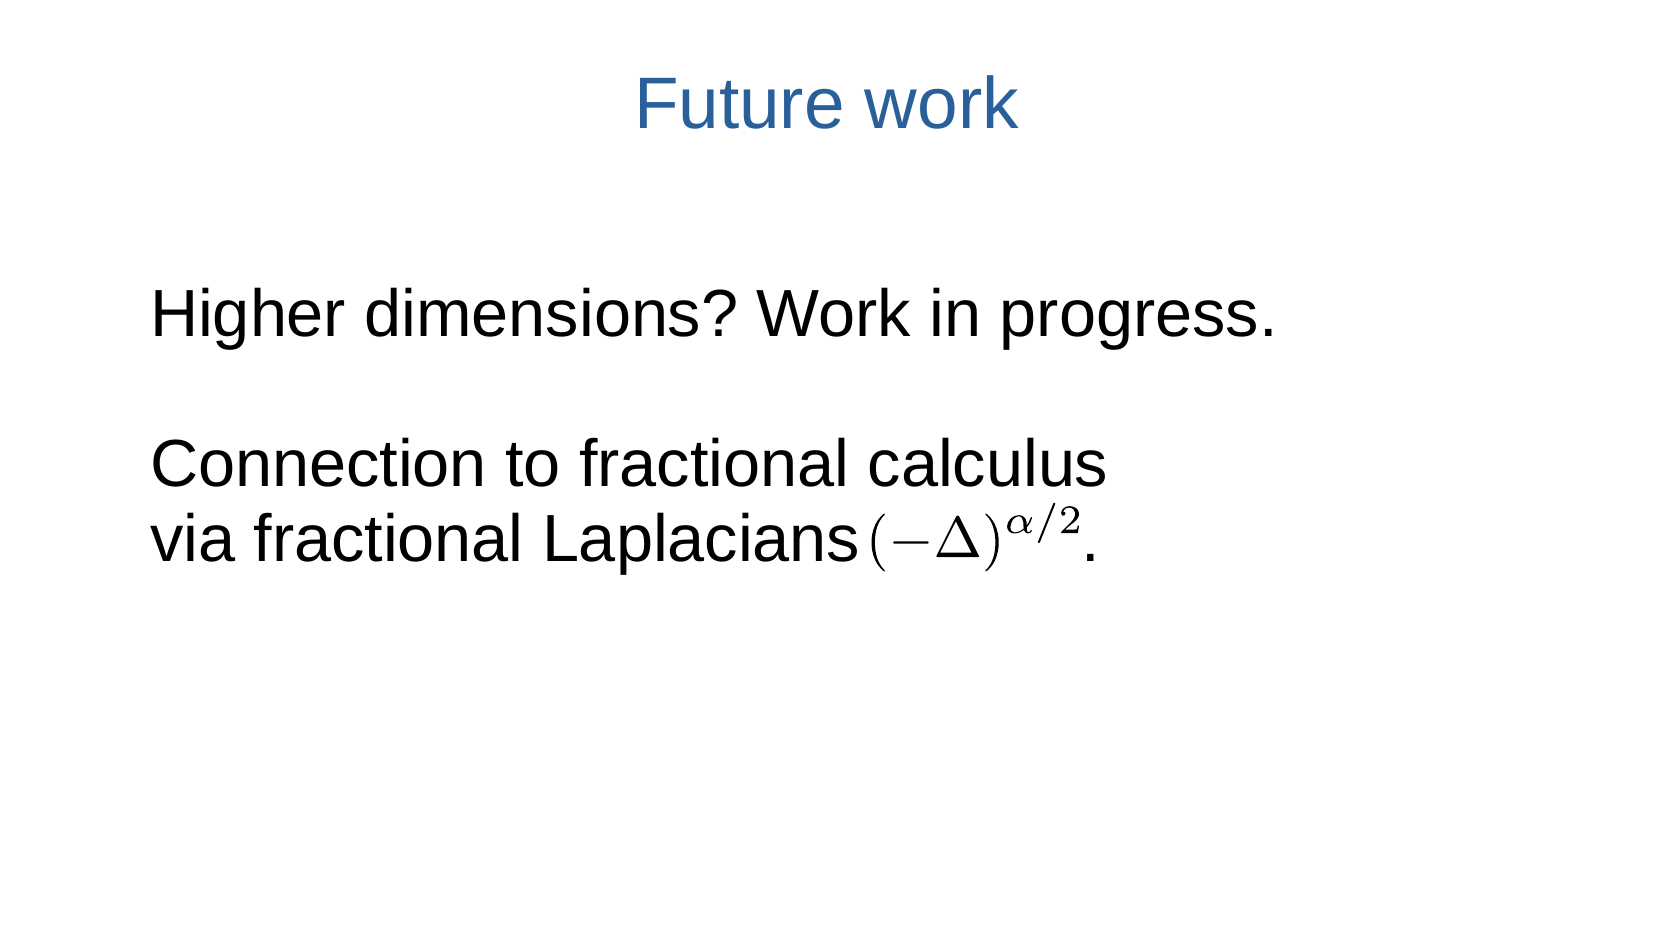

# Future work
Higher dimensions? Work in progress.
Connection to fractional calculus
via fractional Laplacians .